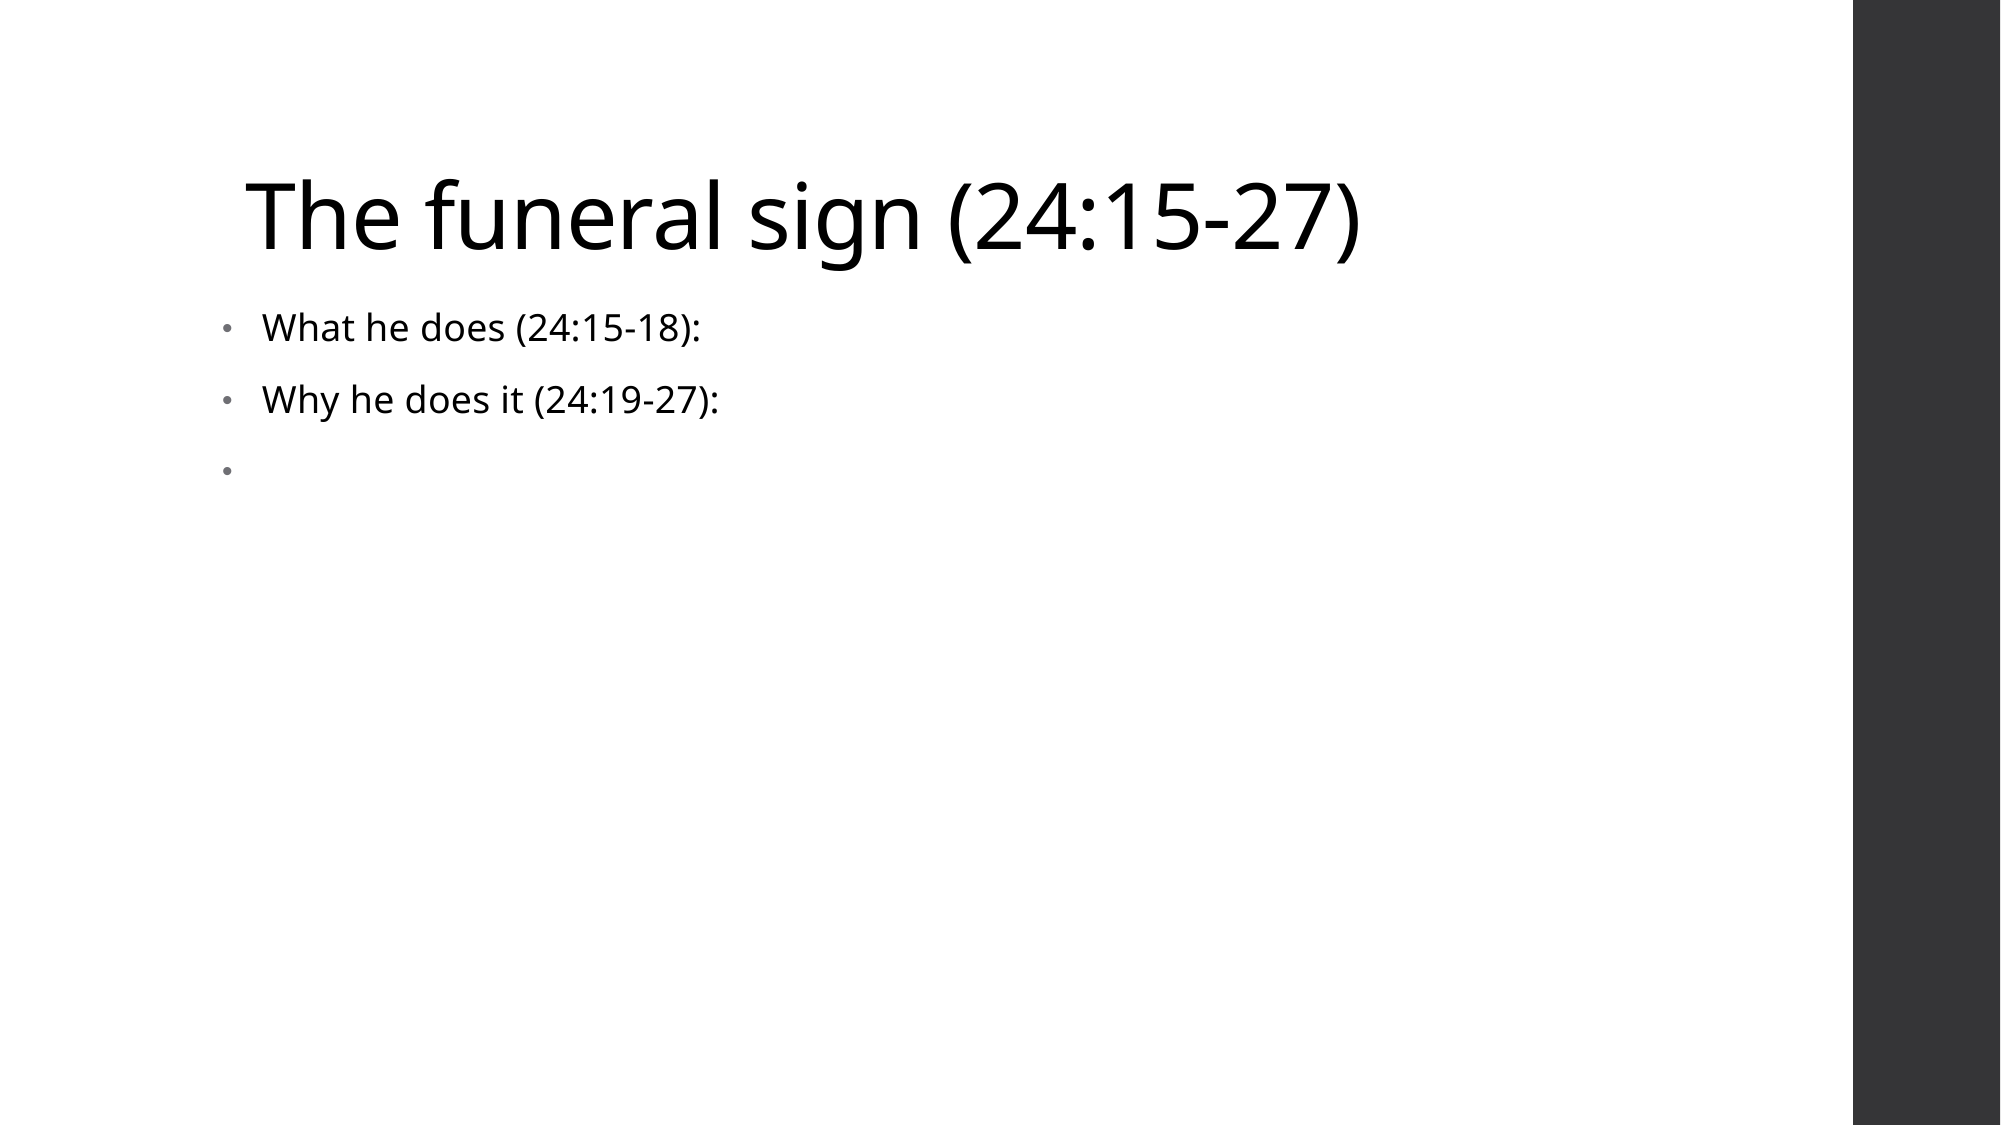

# The funeral sign (24:15-27)
 What he does (24:15-18):
 Why he does it (24:19-27):